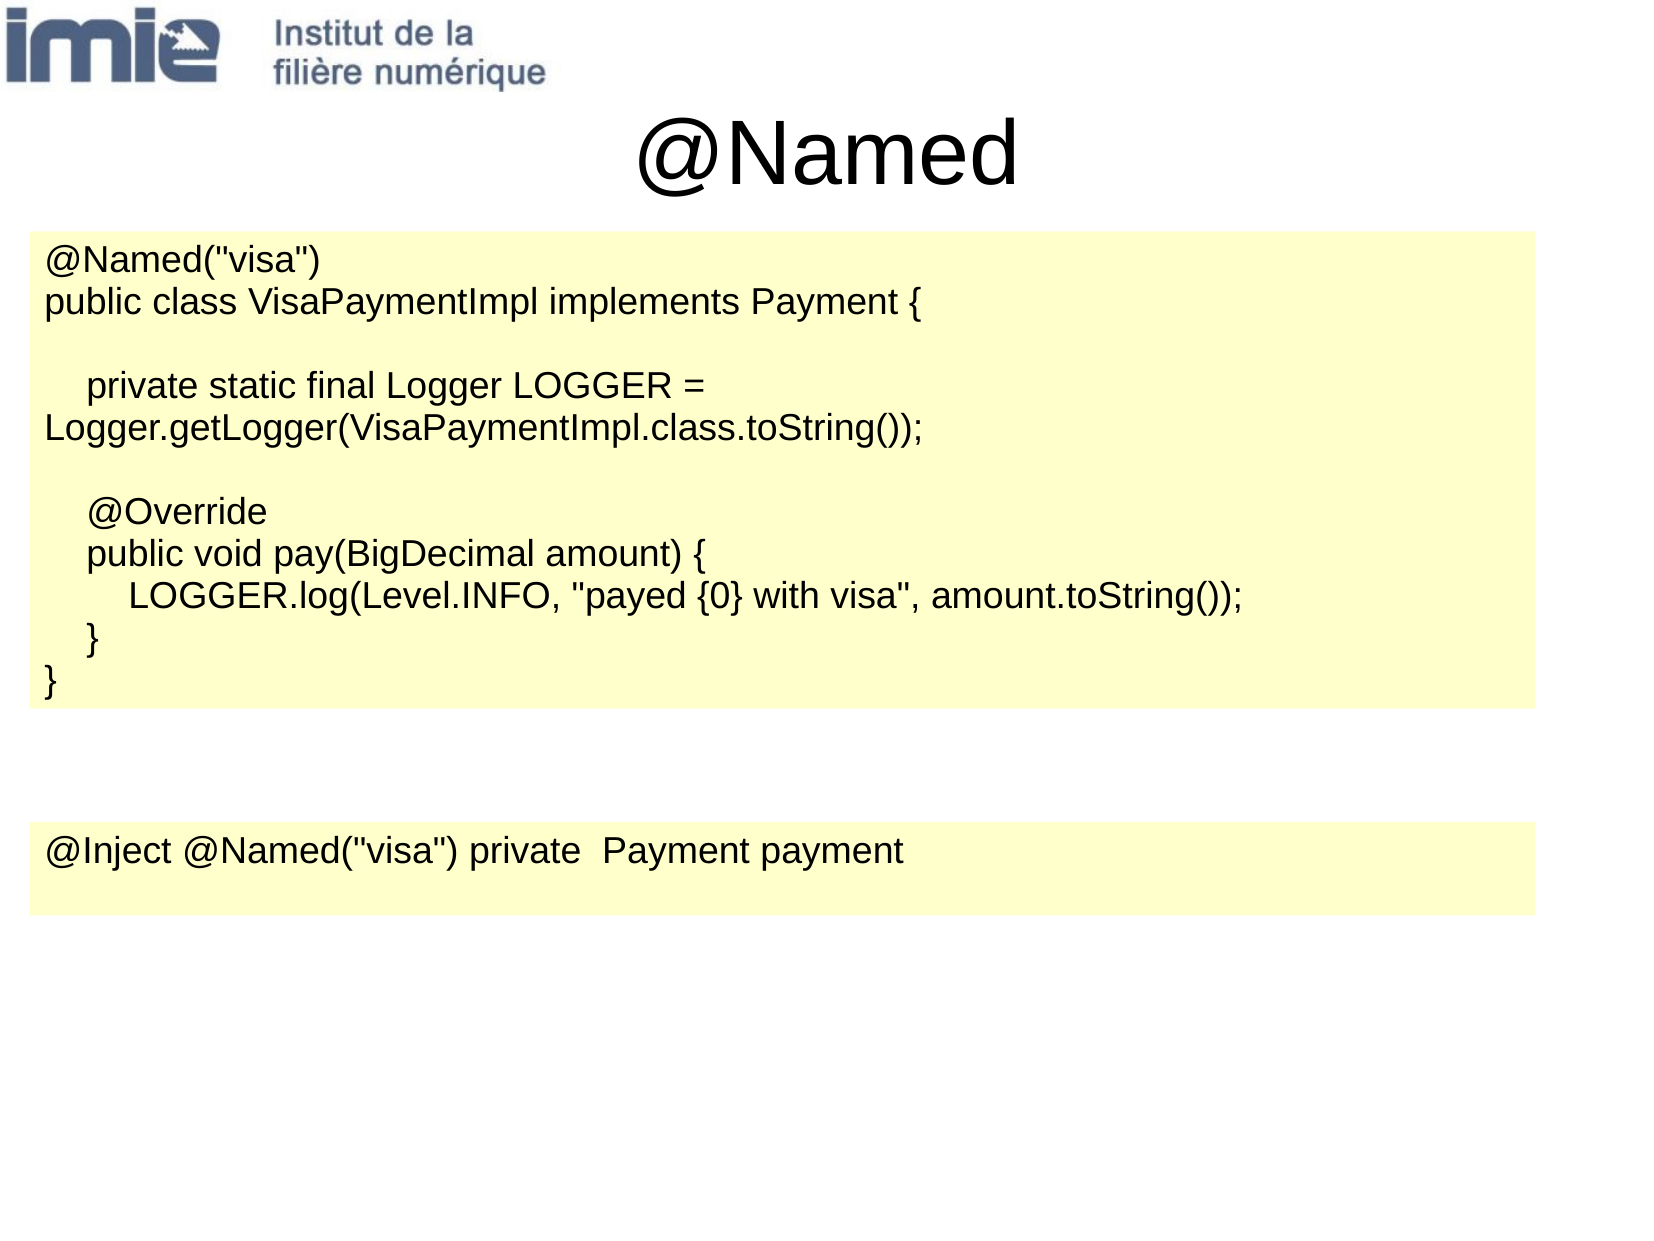

# @Named
@Named("visa")
public class VisaPaymentImpl implements Payment {
 private static final Logger LOGGER = Logger.getLogger(VisaPaymentImpl.class.toString());
 @Override
 public void pay(BigDecimal amount) {
 LOGGER.log(Level.INFO, "payed {0} with visa", amount.toString());
 }
}
@Inject @Named("visa") private Payment payment